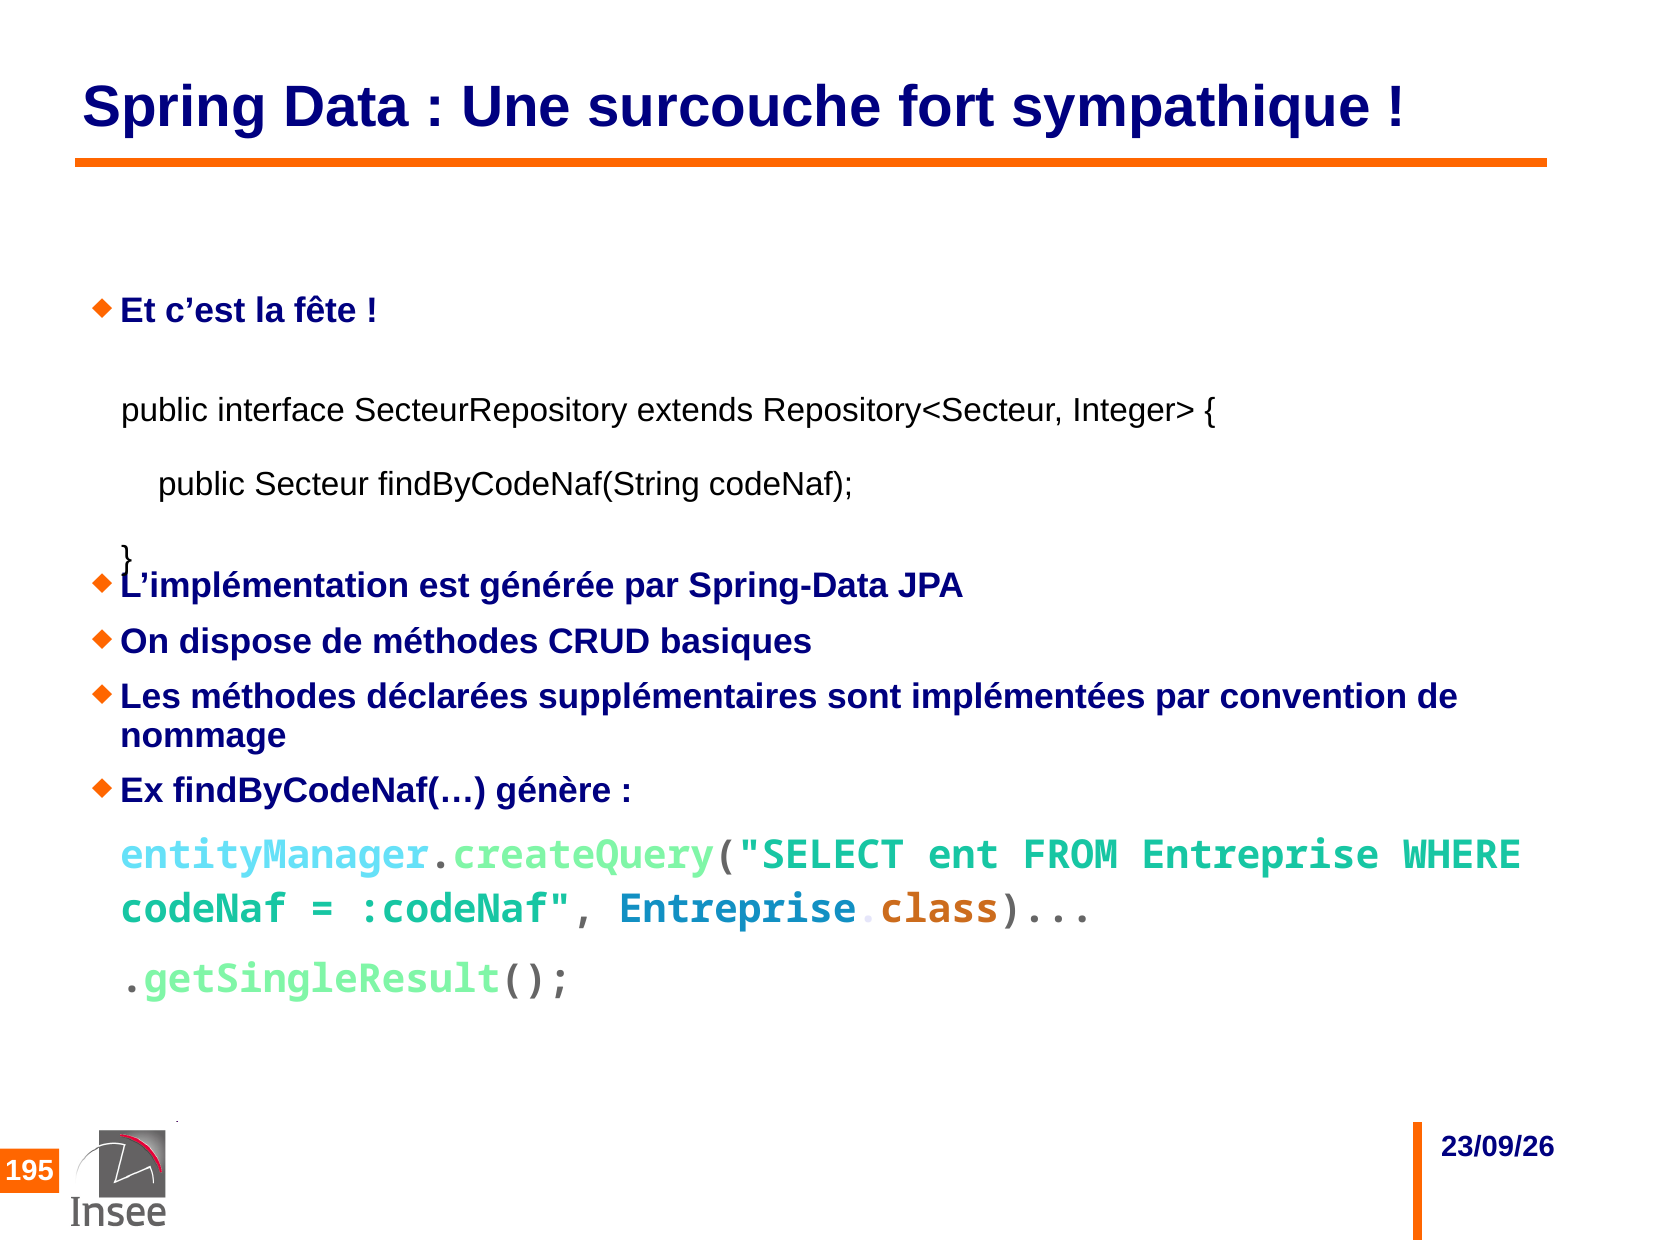

# Spring Data : Une surcouche fort sympathique !
Et c’est la fête !
L’implémentation est générée par Spring-Data JPA
On dispose de méthodes CRUD basiques
Les méthodes déclarées supplémentaires sont implémentées par convention de nommage
Ex findByCodeNaf(…) génère :
entityManager.createQuery("SELECT ent FROM Entreprise WHERE codeNaf = :codeNaf", Entreprise.class)...
.getSingleResult();
public interface SecteurRepository extends Repository<Secteur, Integer> {
 public Secteur findByCodeNaf(String codeNaf);
}
195